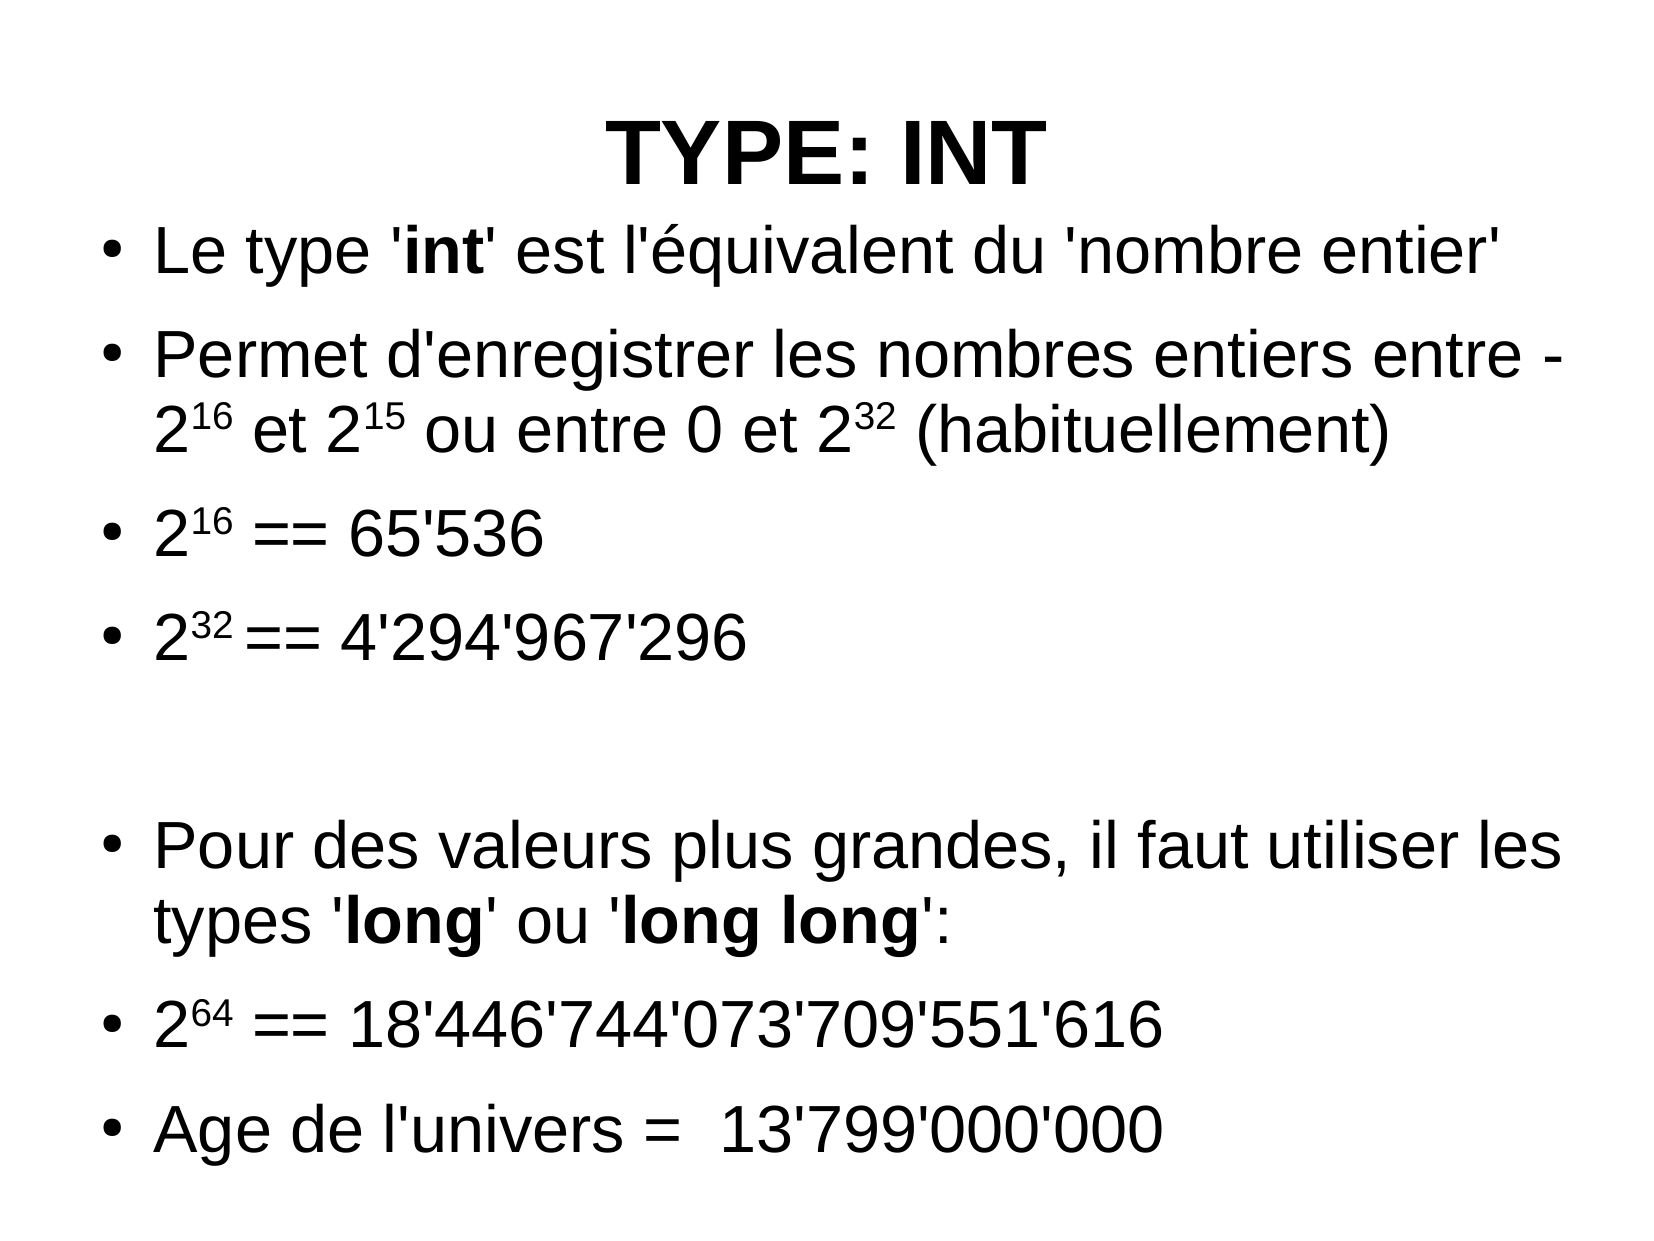

# TYPE: INT
Le type 'int' est l'équivalent du 'nombre entier'
Permet d'enregistrer les nombres entiers entre -216 et 215 ou entre 0 et 232 (habituellement)
216 == 65'536
232 == 4'294'967'296
Pour des valeurs plus grandes, il faut utiliser les types 'long' ou 'long long':
264 == 18'446'744'073'709'551'616
Age de l'univers = 13'799'000'000